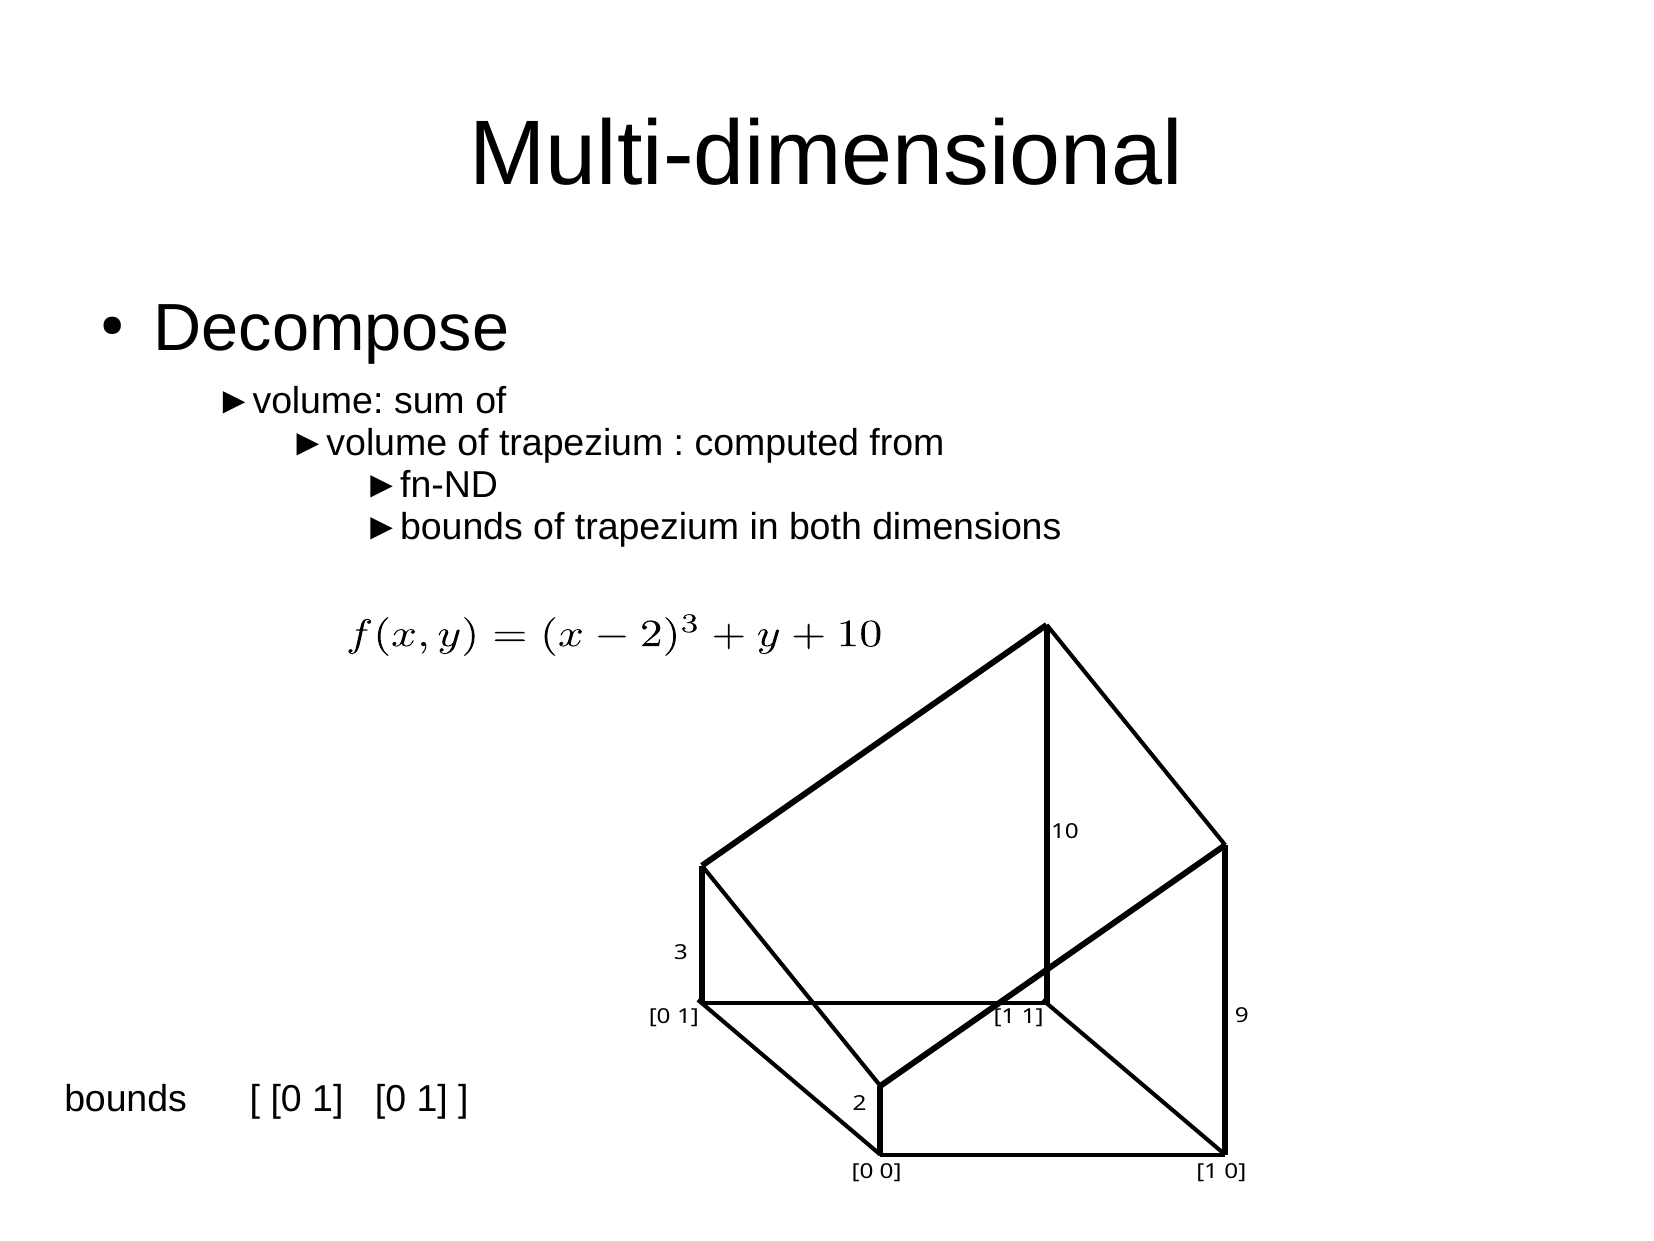

# Multi-dimensional
Decompose
►volume: sum of
	►volume of trapezium : computed from
		►fn-ND
		►bounds of trapezium in both dimensions
bounds [ [0 1] [0 1] ]